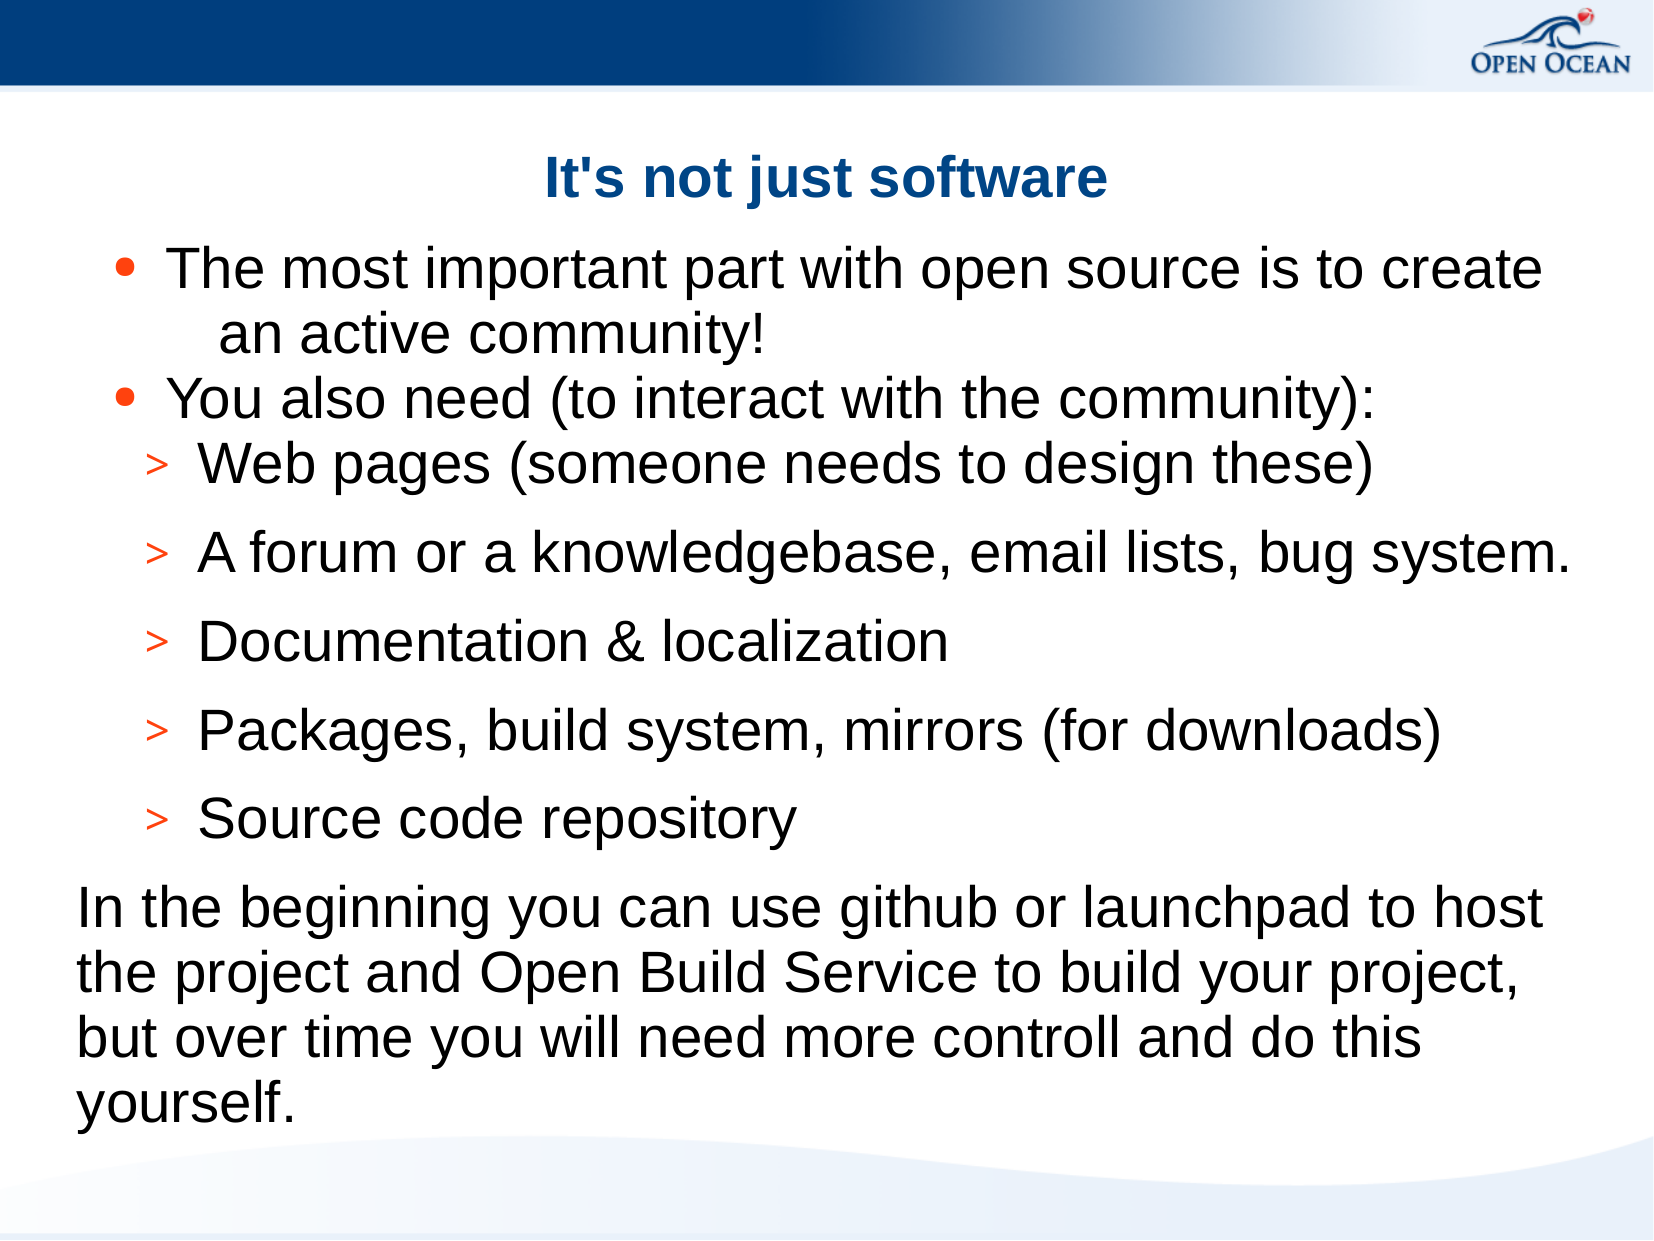

# It's not just software
The most important part with open source is to create an active community!
You also need (to interact with the community):
Web pages (someone needs to design these)
A forum or a knowledgebase, email lists, bug system.
Documentation & localization
Packages, build system, mirrors (for downloads)
Source code repository
In the beginning you can use github or launchpad to host the project and Open Build Service to build your project, but over time you will need more controll and do this yourself.